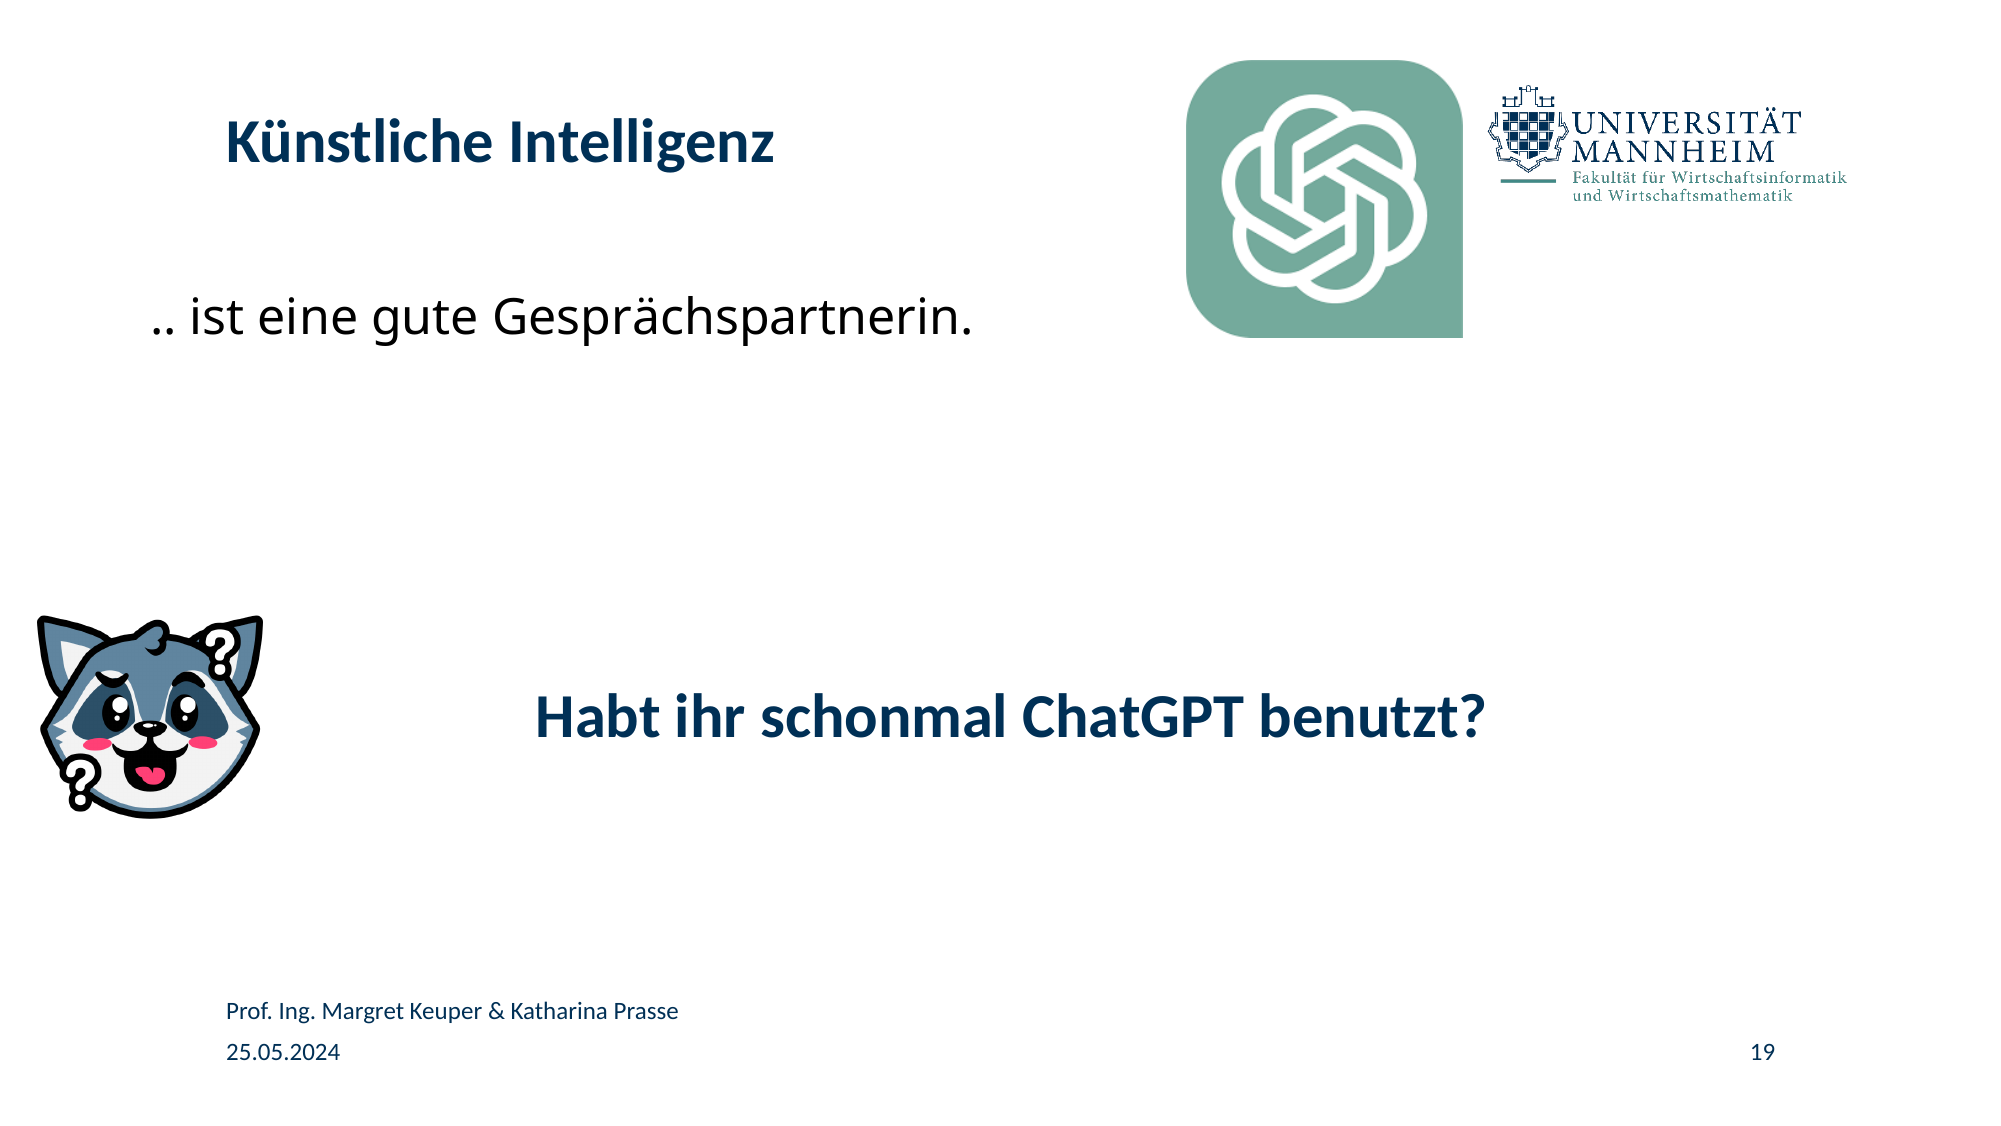

# Künstliche Intelligenz
.. ist eine gute Gesprächspartnerin.
Habt ihr schonmal ChatGPT benutzt?
Prof. Ing. Margret Keuper & Katharina Prasse
25.05.2024
19